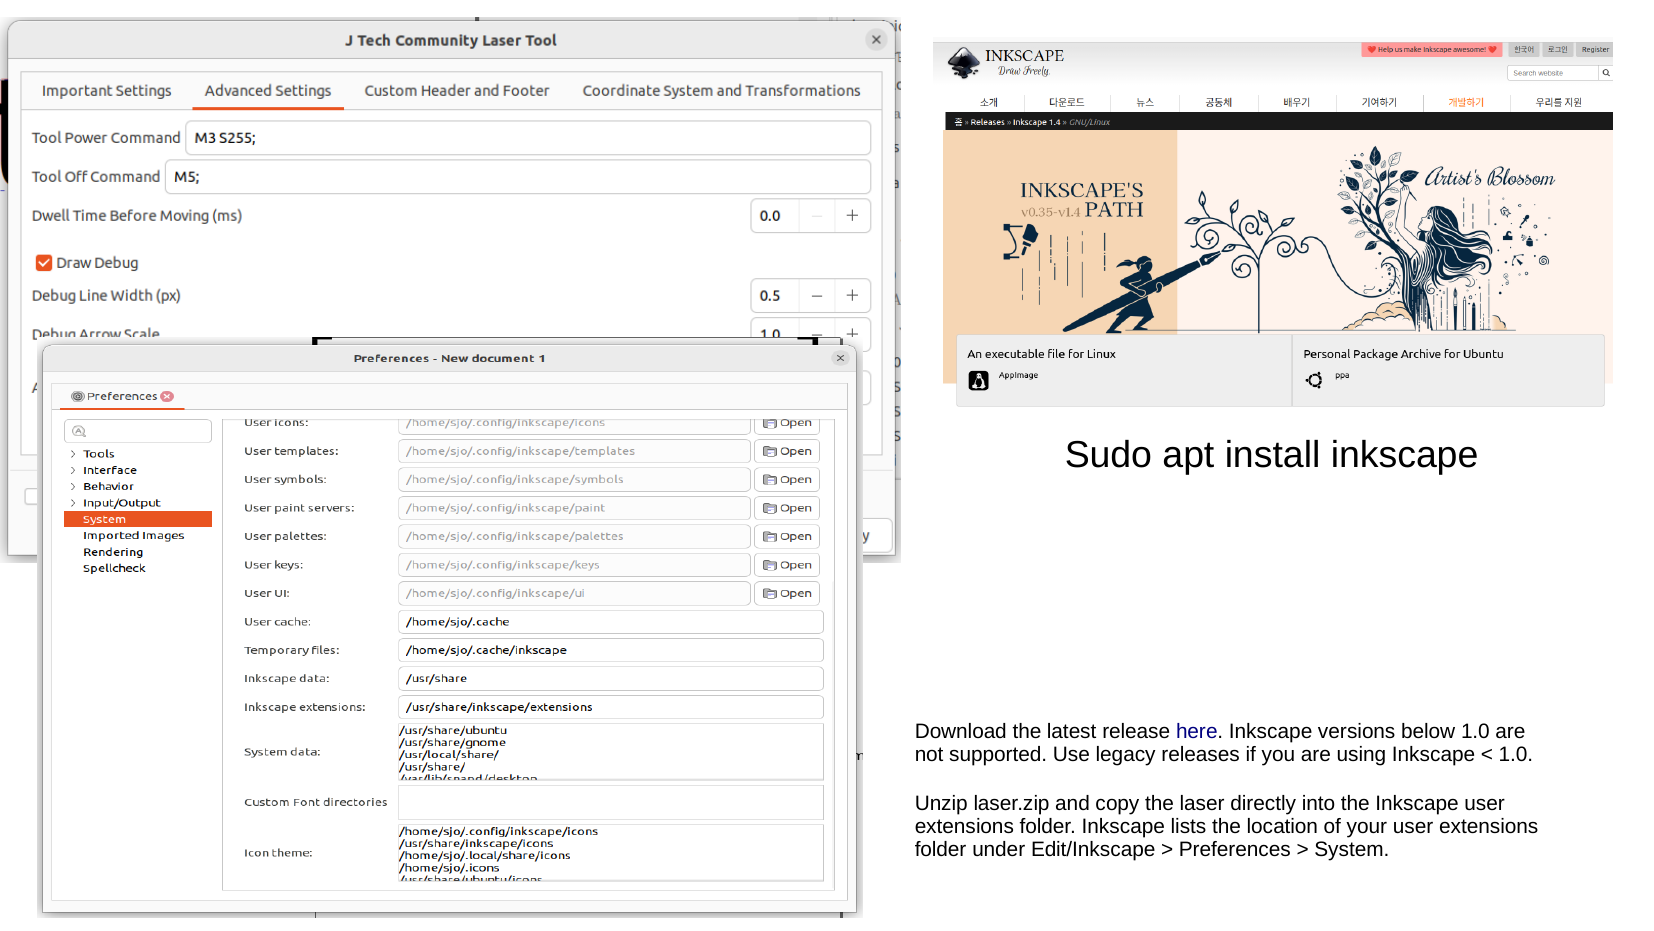

Sudo apt install inkscape
Download the latest release here. Inkscape versions below 1.0 are not supported. Use legacy releases if you are using Inkscape < 1.0.
Unzip laser.zip and copy the laser directly into the Inkscape user extensions folder. Inkscape lists the location of your user extensions folder under Edit/Inkscape > Preferences > System.